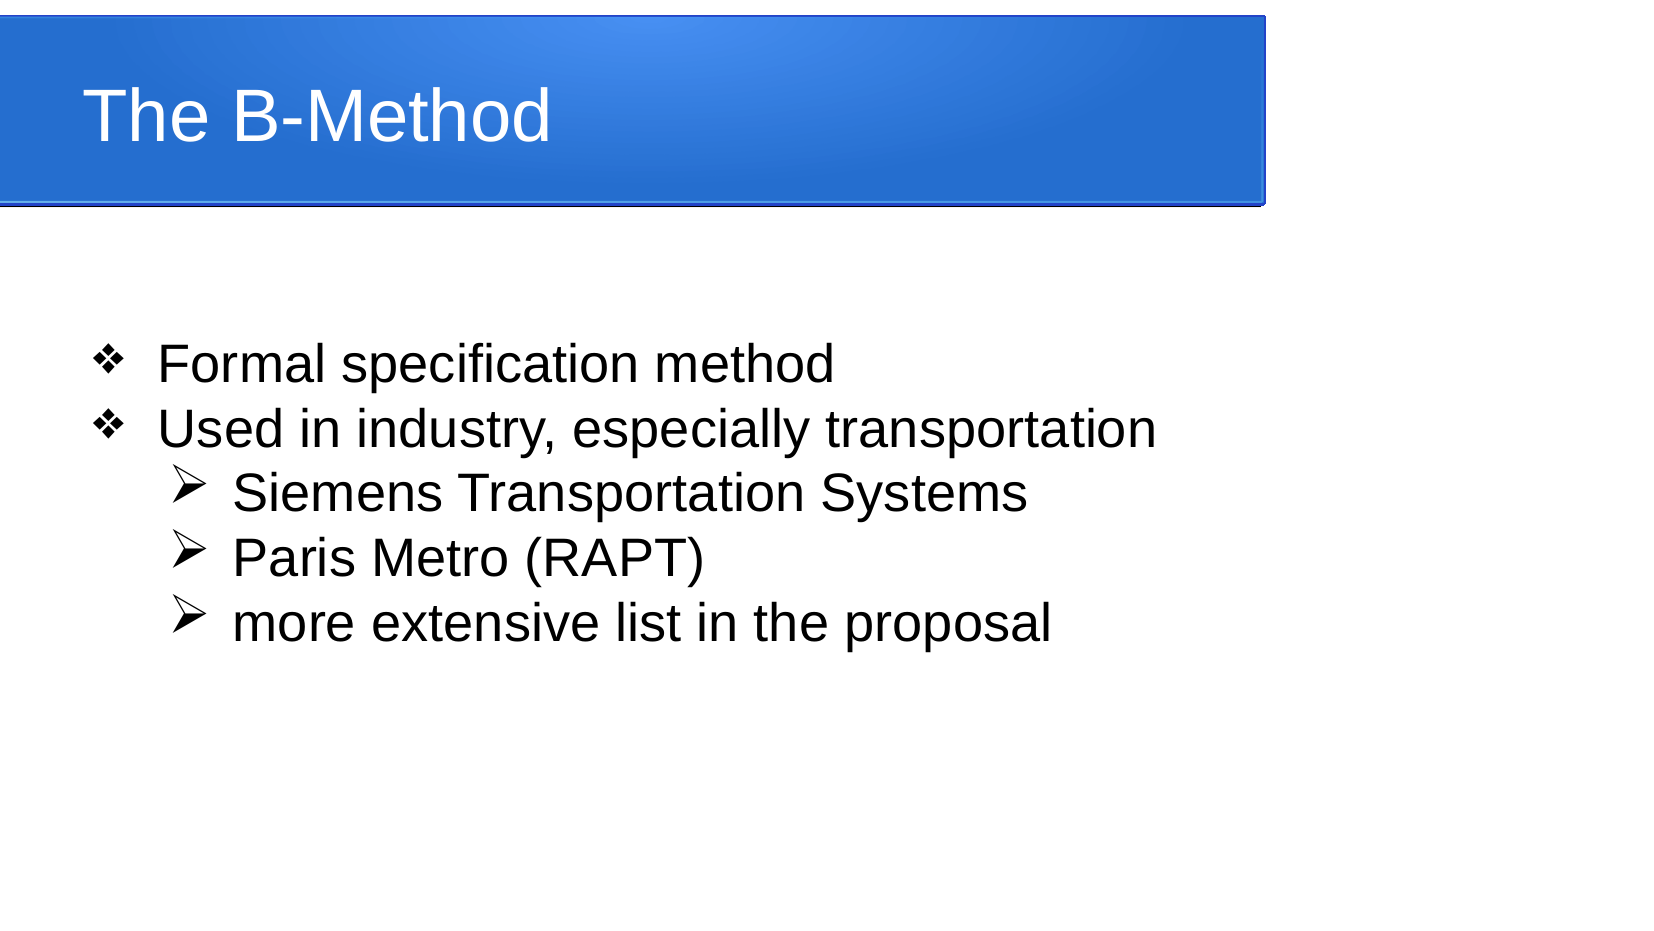

The B-Method
Formal specification method
Used in industry, especially transportation
Siemens Transportation Systems
Paris Metro (RAPT)
more extensive list in the proposal